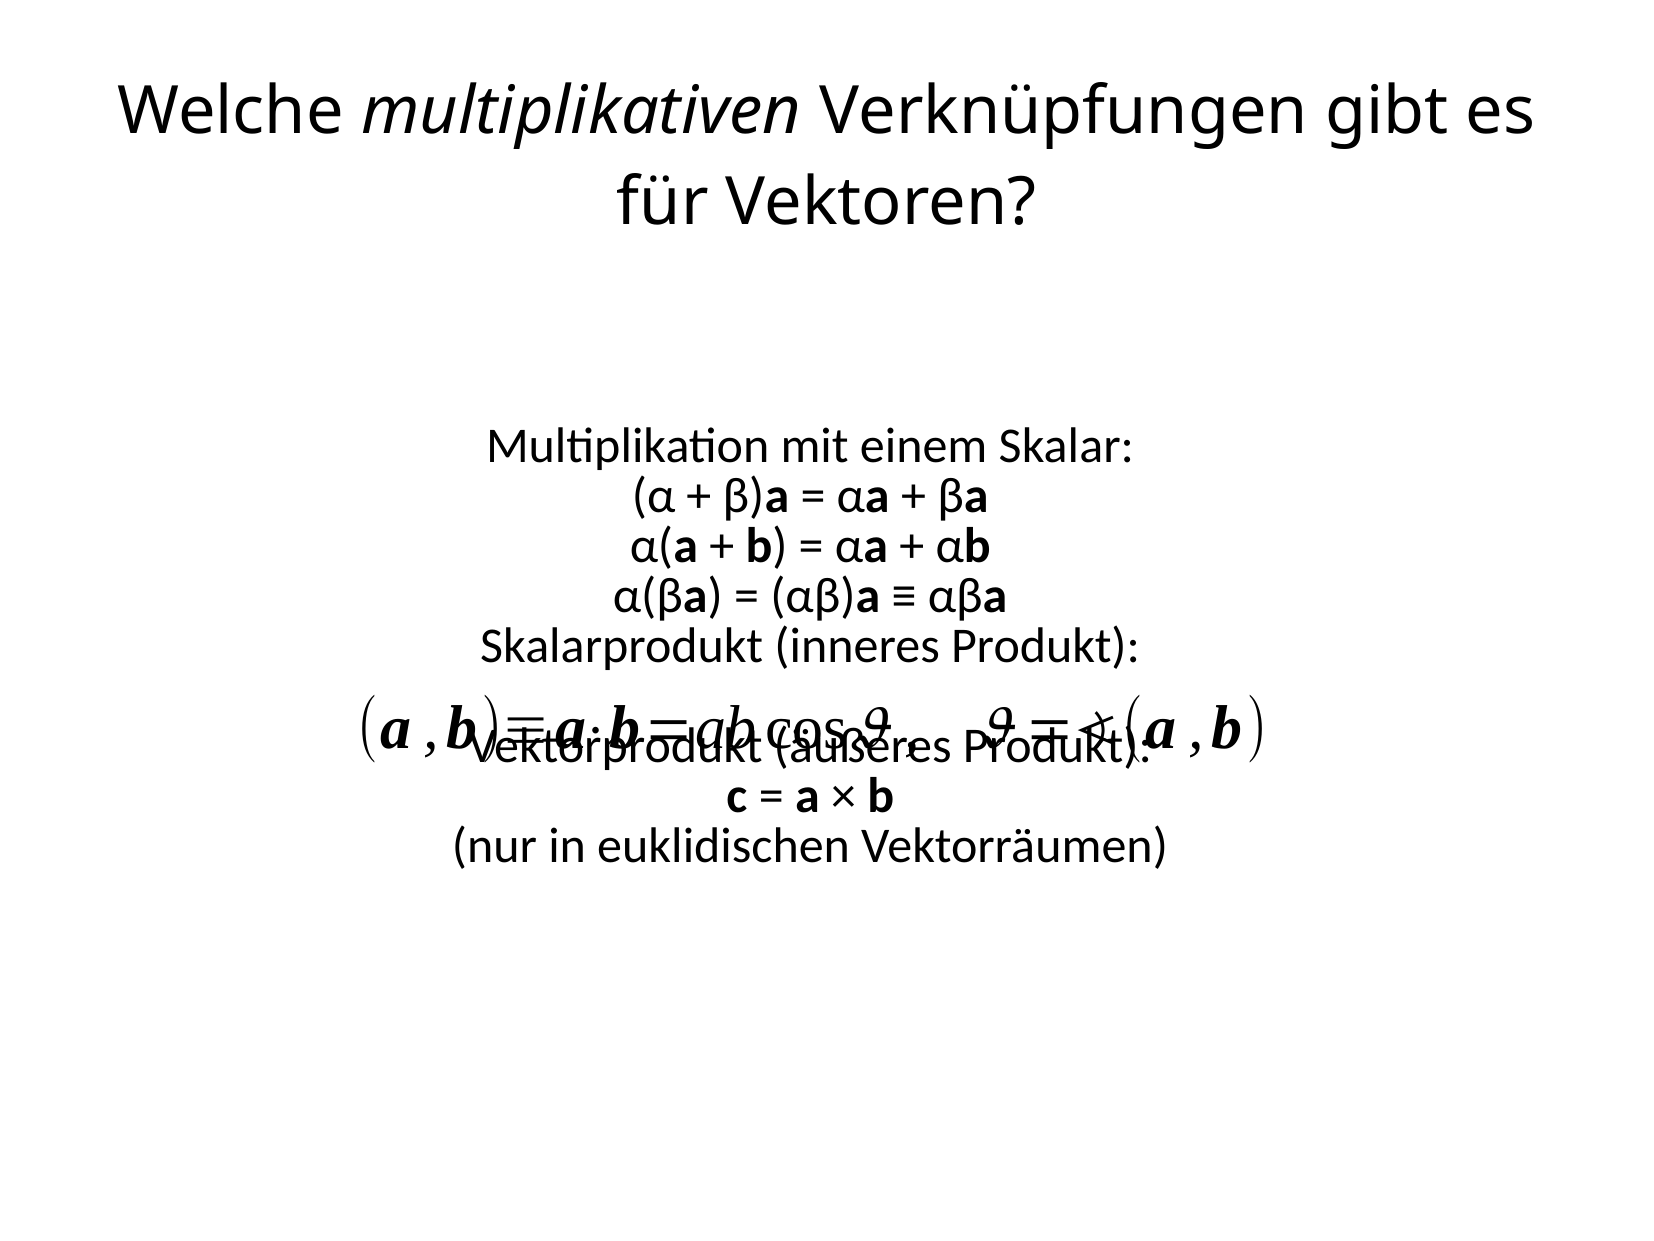

# Welche multiplikativen Verknüpfungen gibt es für Vektoren?
Multiplikation mit einem Skalar:
(α + β)a = αa + βa
α(a + b) = αa + αb
α(βa) = (αβ)a ≡ αβa
Skalarprodukt (inneres Produkt):
Vektorprodukt (äußeres Produkt):
c = a × b
(nur in euklidischen Vektorräumen)